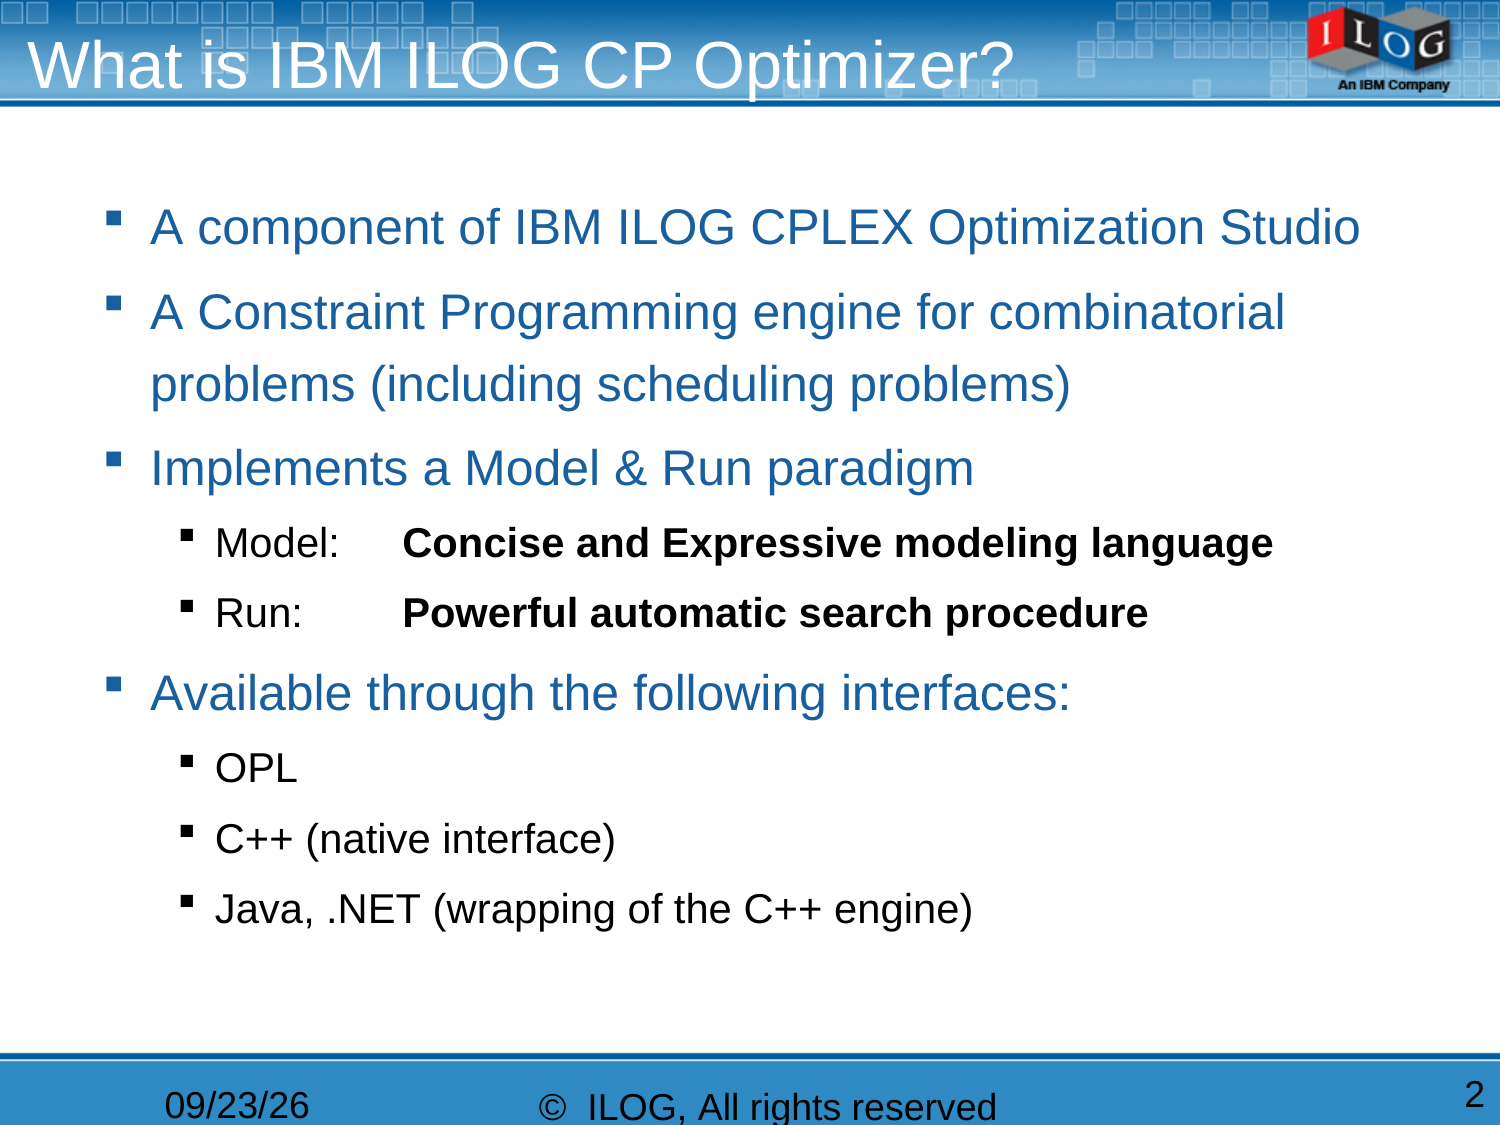

# What is IBM ILOG CP Optimizer?
A component of IBM ILOG CPLEX Optimization Studio
A Constraint Programming engine for combinatorial problems (including scheduling problems)
Implements a Model & Run paradigm
Model: 	Concise and Expressive modeling language
Run: 	Powerful automatic search procedure
Available through the following interfaces:
OPL
C++ (native interface)
Java, .NET (wrapping of the C++ engine)
2
© ILOG, All rights reserved